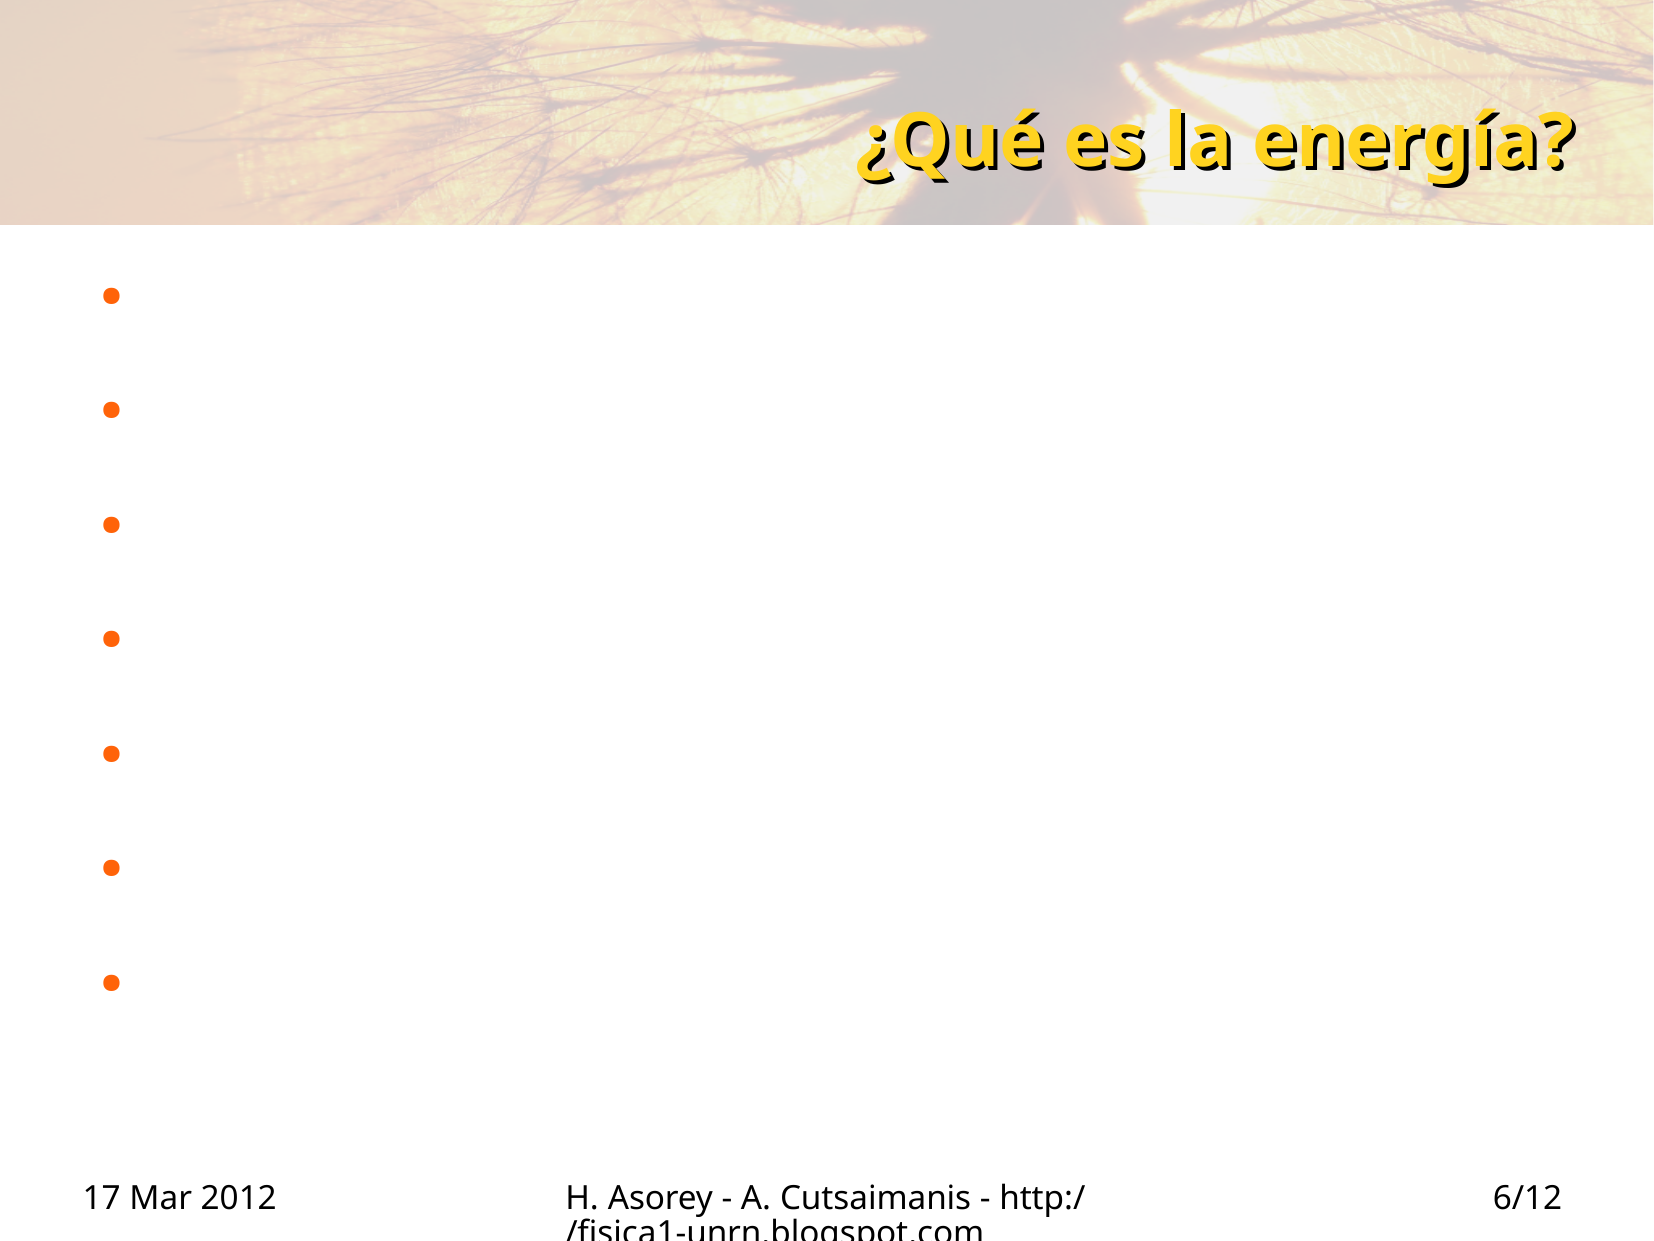

# ¿Qué es la energía?
17 Mar 2012
H. Asorey - A. Cutsaimanis - http://fisica1-unrn.blogspot.com
6